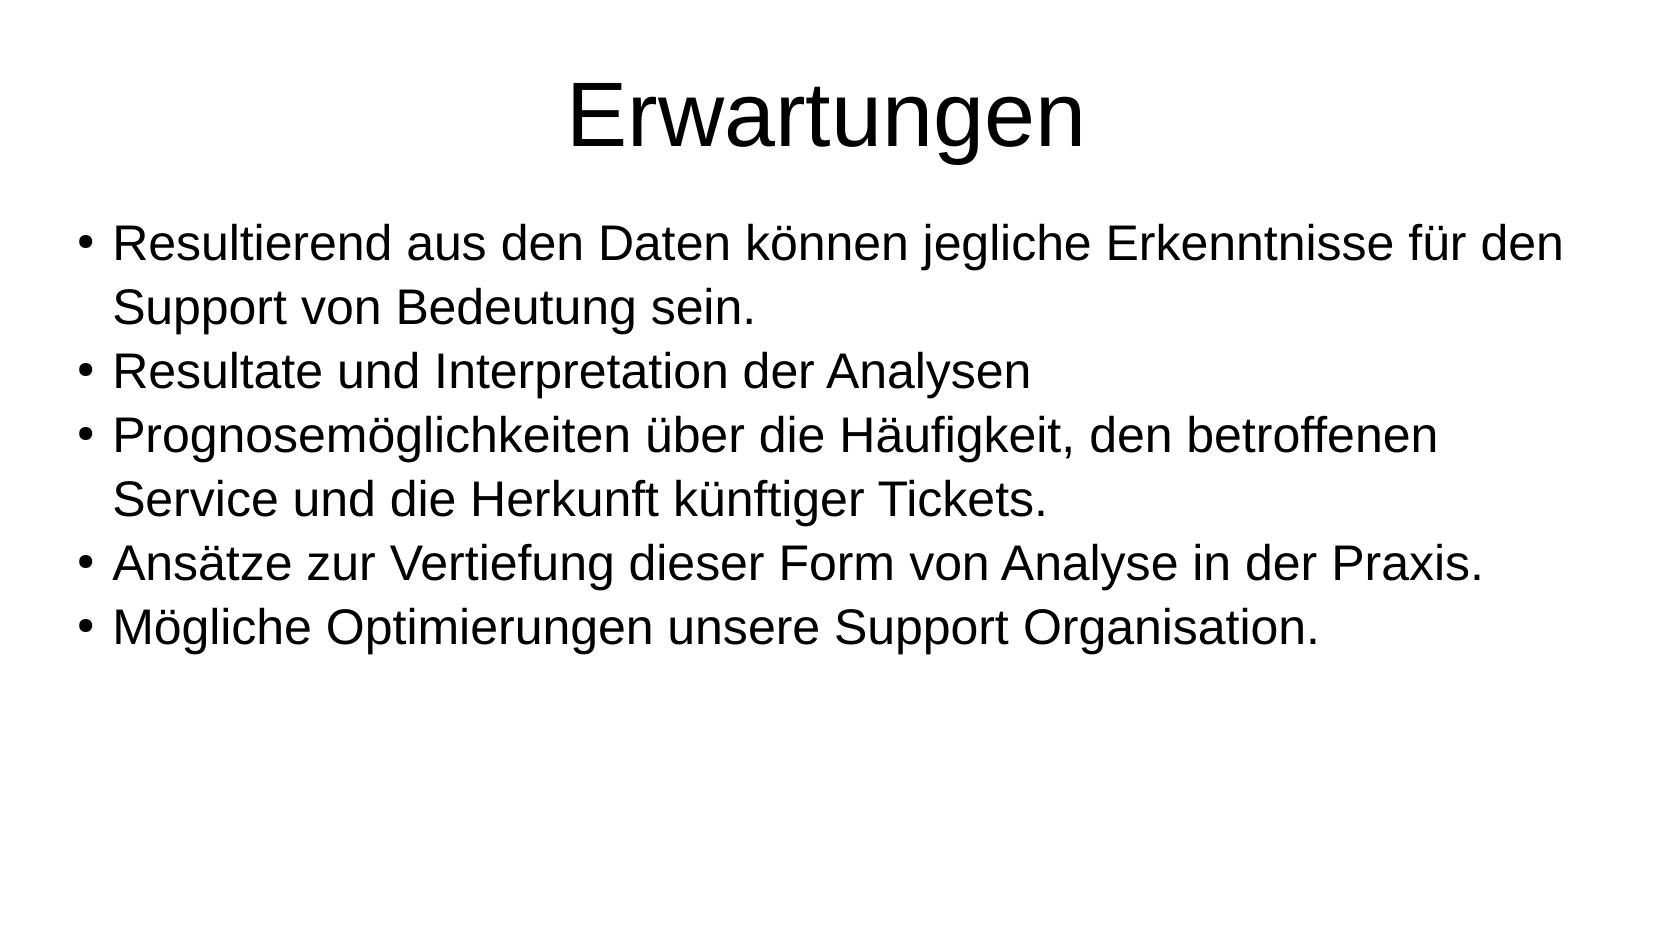

# Erwartungen
Resultierend aus den Daten können jegliche Erkenntnisse für den Support von Bedeutung sein.
Resultate und Interpretation der Analysen
Prognosemöglichkeiten über die Häufigkeit, den betroffenen Service und die Herkunft künftiger Tickets.
Ansätze zur Vertiefung dieser Form von Analyse in der Praxis.
Mögliche Optimierungen unsere Support Organisation.